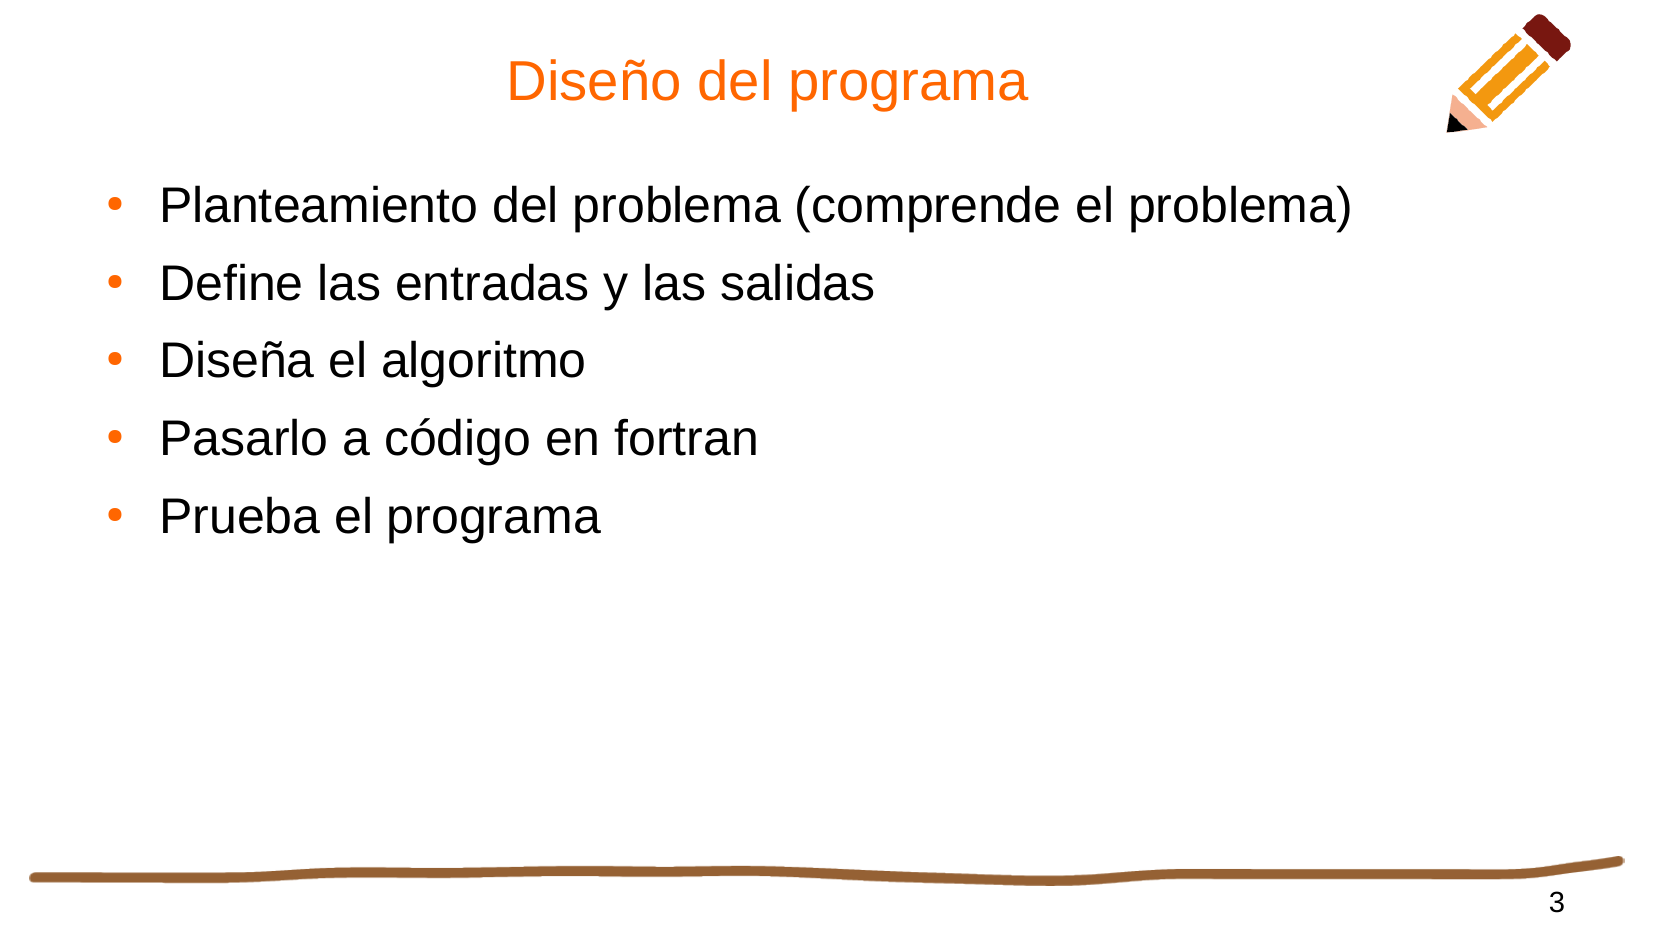

# Diseño del programa
Planteamiento del problema (comprende el problema)
Define las entradas y las salidas
Diseña el algoritmo
Pasarlo a código en fortran
Prueba el programa
3